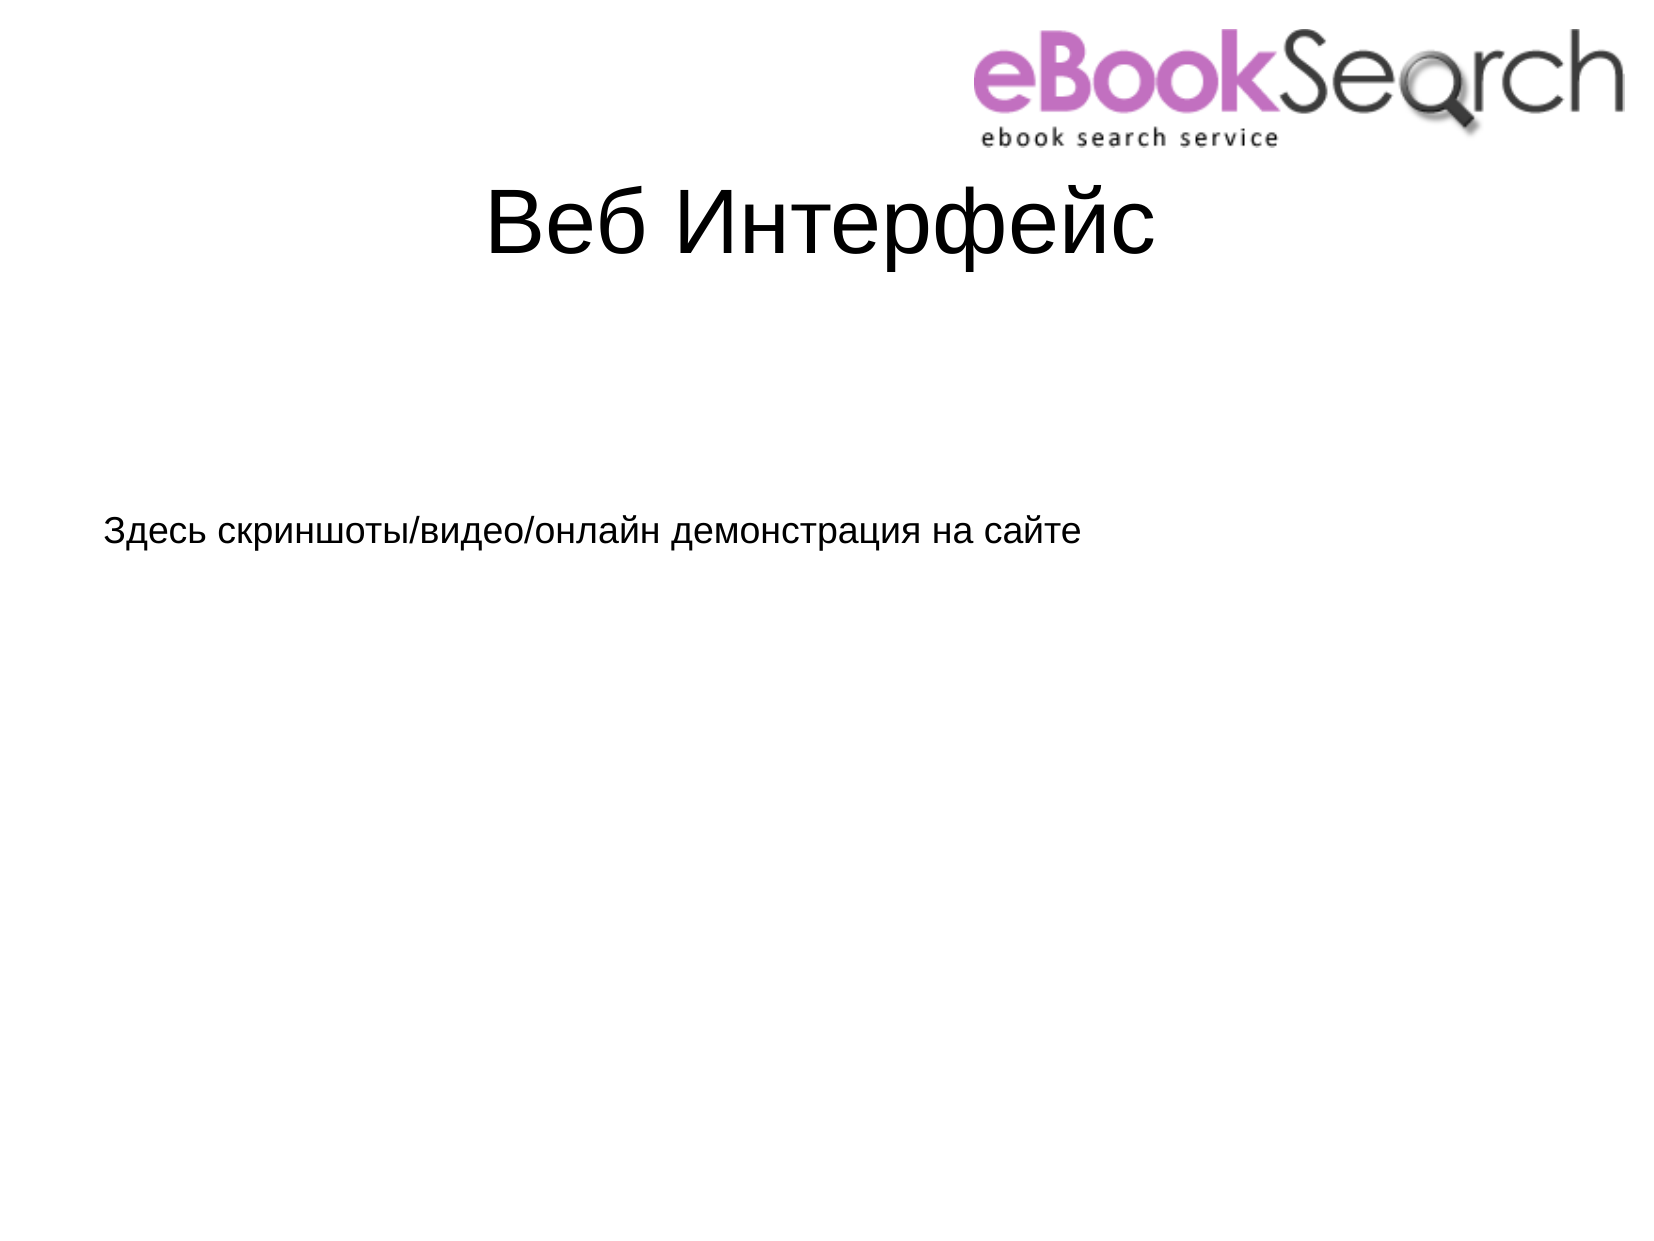

# Веб Интерфейс
Здесь скриншоты/видео/онлайн демонстрация на сайте